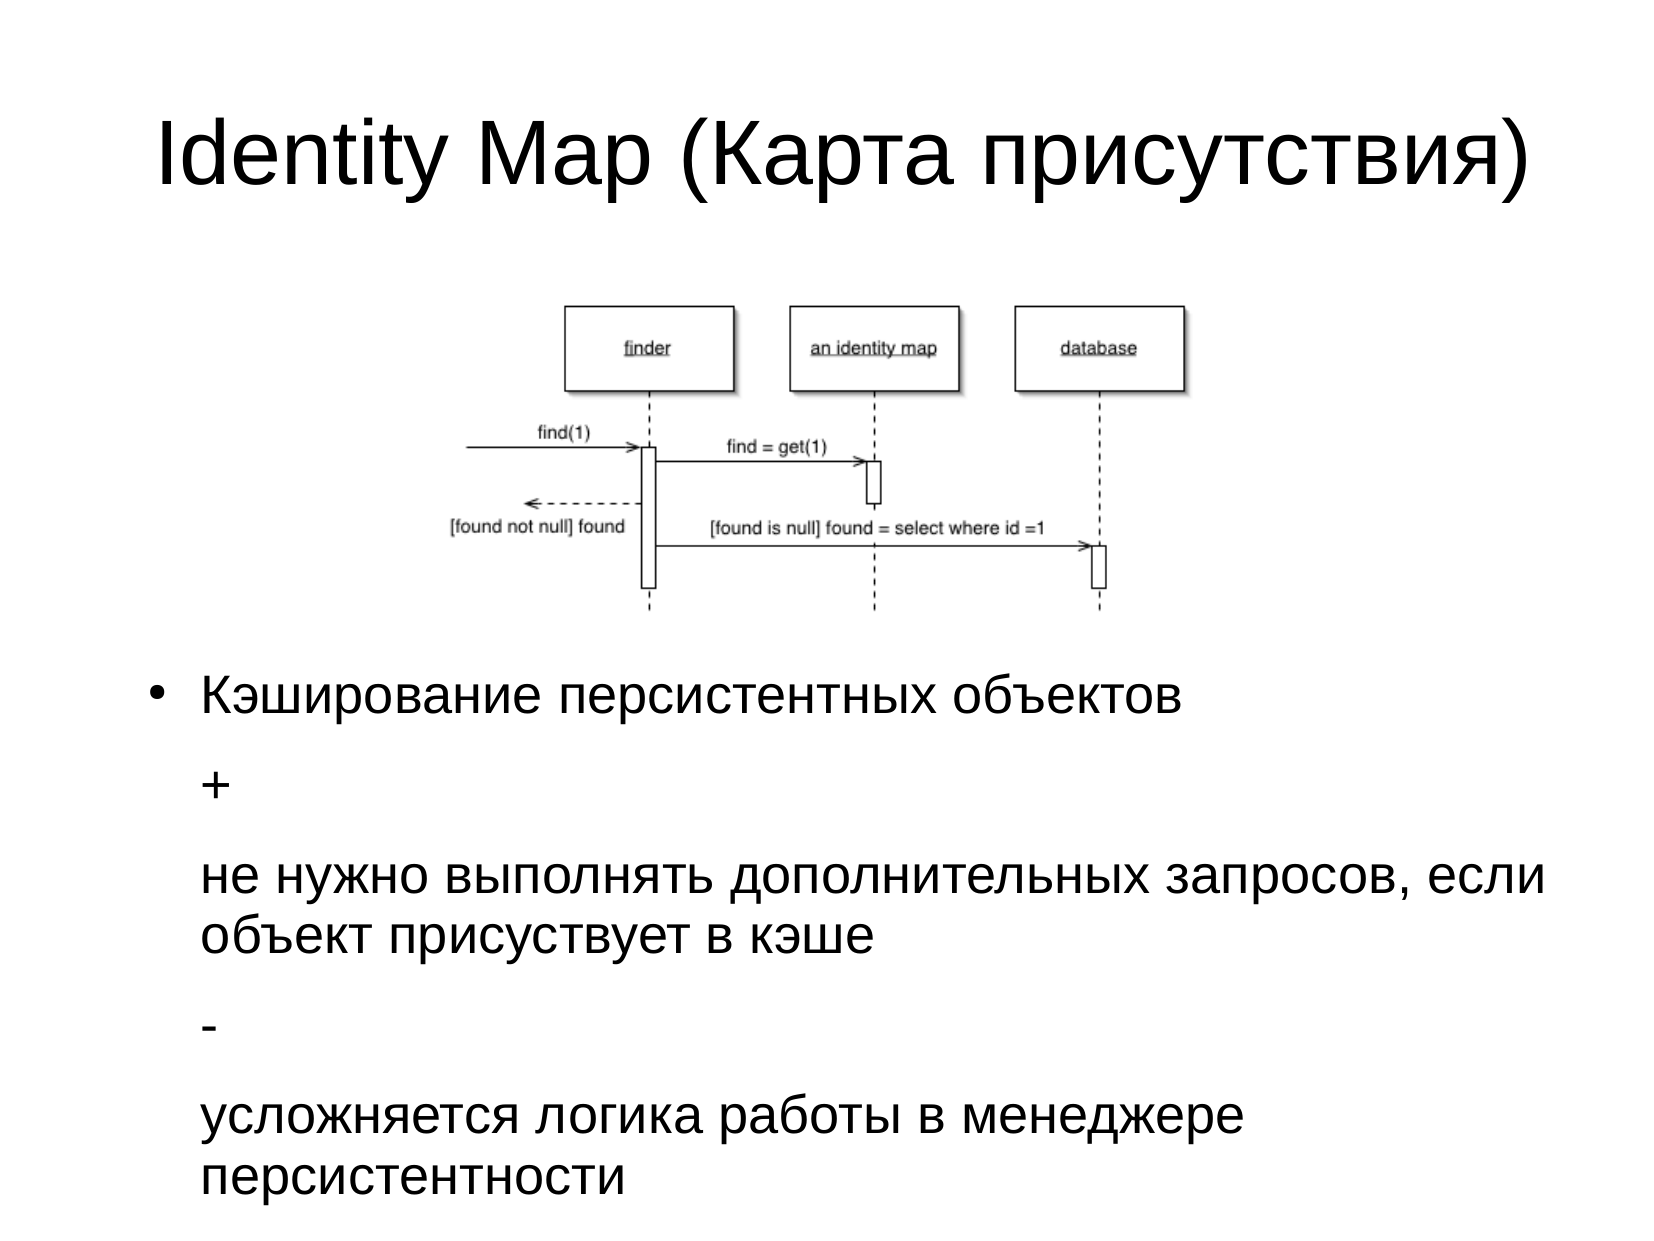

# Identity Map (Карта присутствия)
Кэширование персистентных объектов
+
не нужно выполнять дополнительных запросов, если объект присуствует в кэше
-
усложняется логика работы в менеджере персистентности